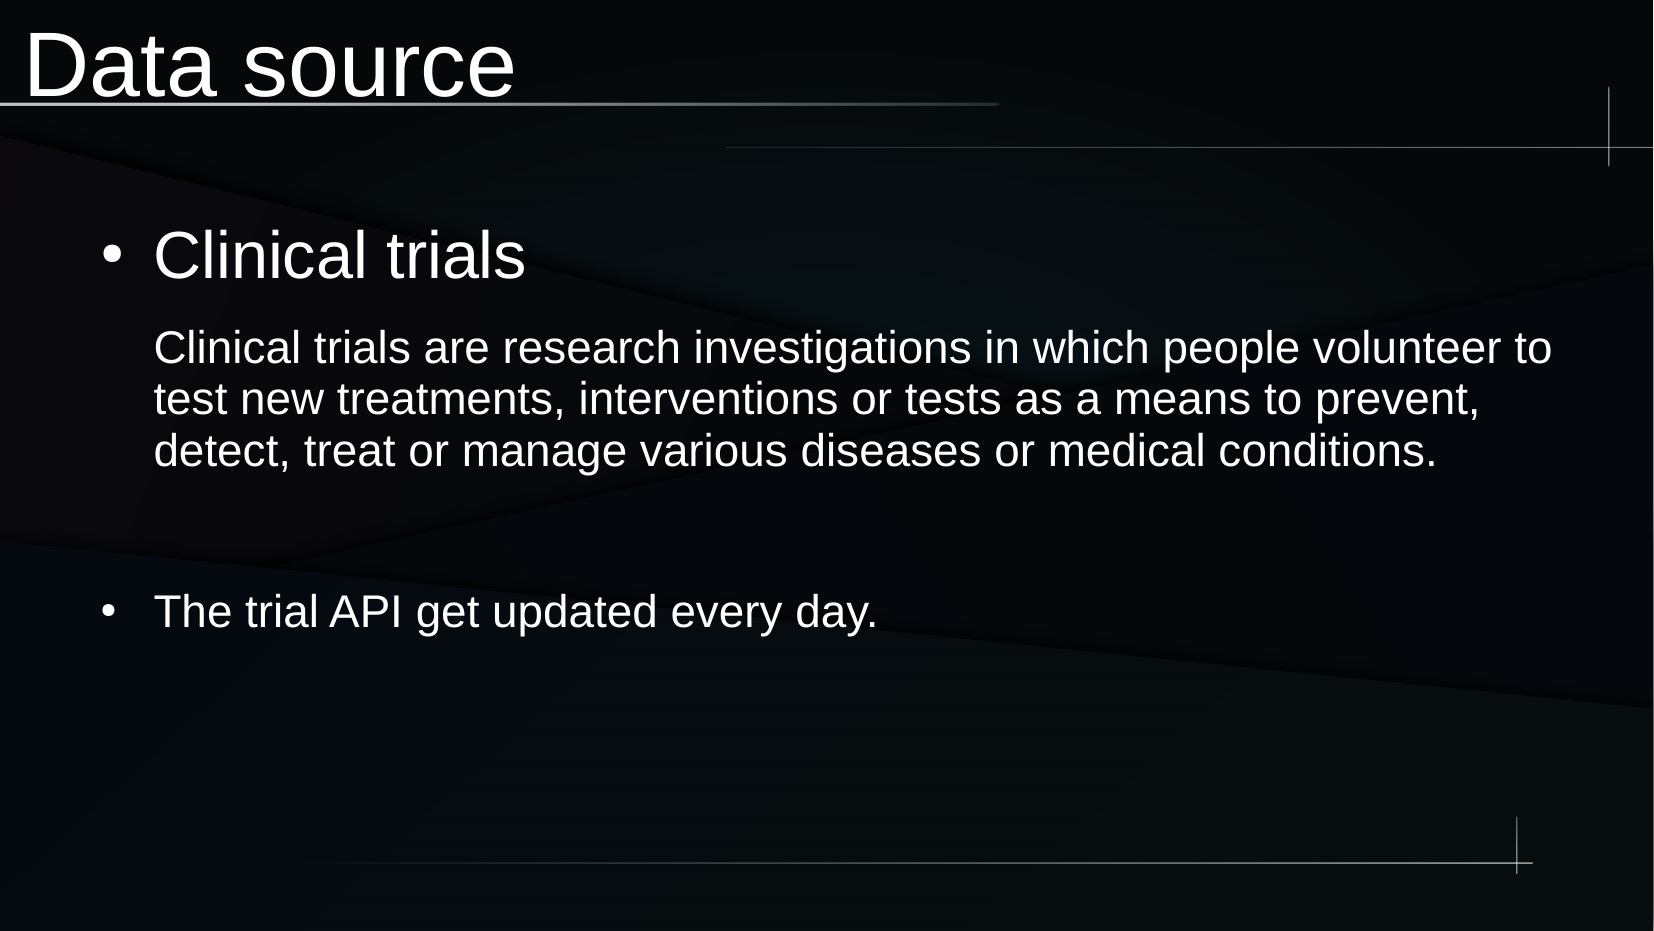

# Data source
Clinical trials
Clinical trials are research investigations in which people volunteer to test new treatments, interventions or tests as a means to prevent, detect, treat or manage various diseases or medical conditions.
The trial API get updated every day.